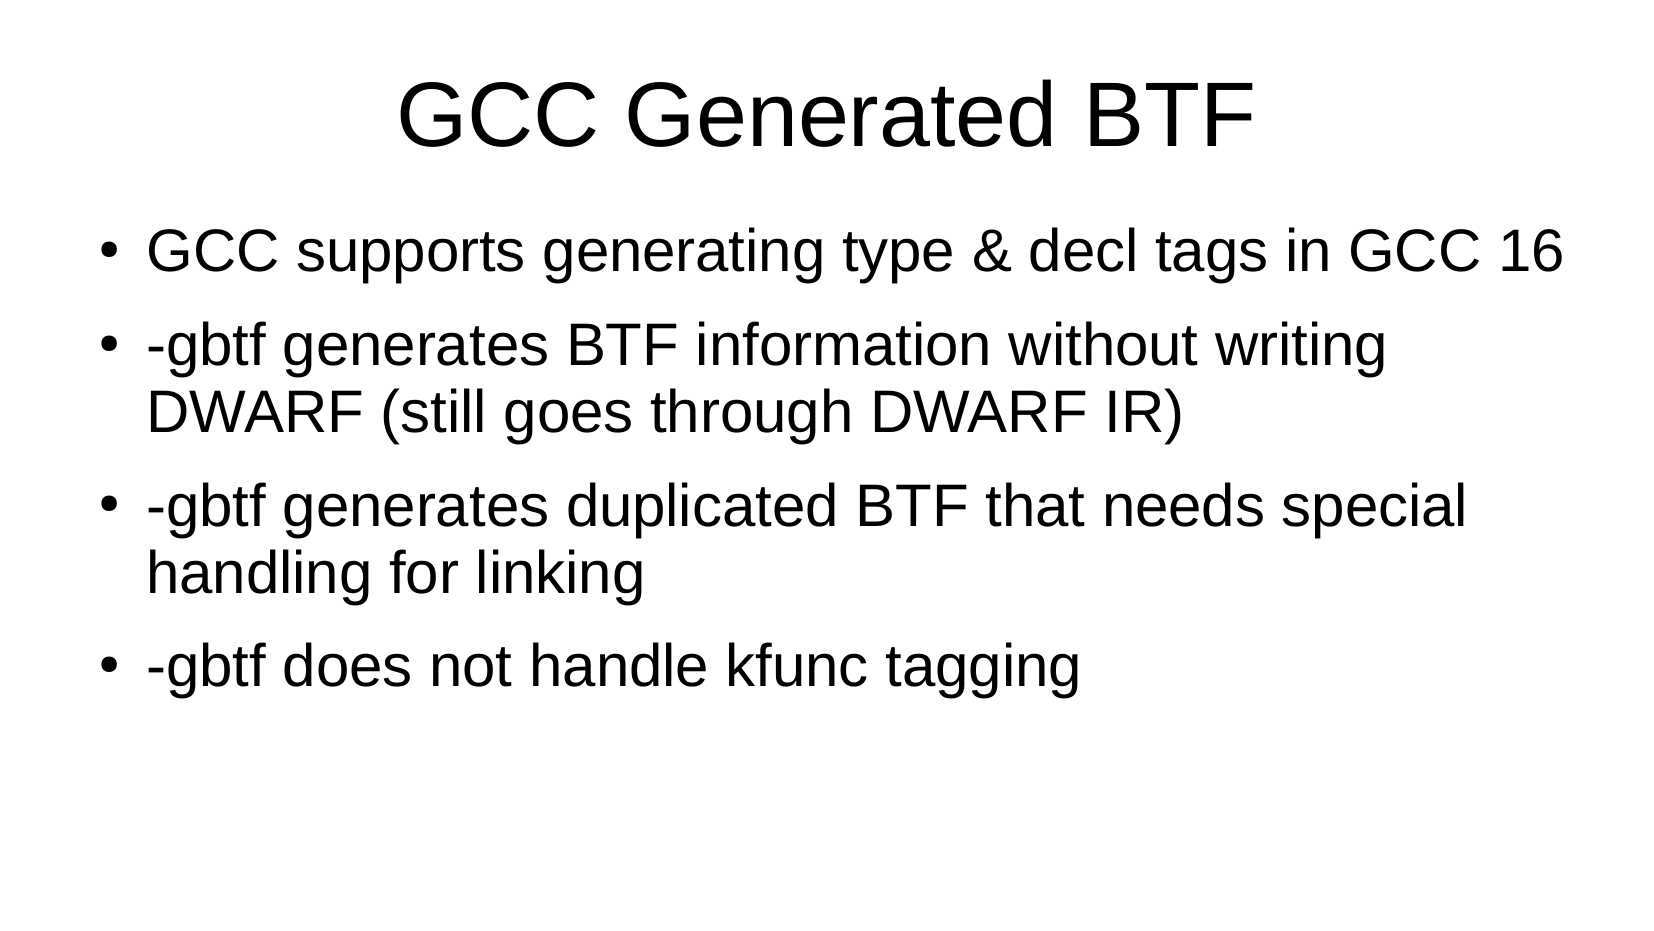

# GCC Generated BTF
GCC supports generating type & decl tags in GCC 16
-gbtf generates BTF information without writing DWARF (still goes through DWARF IR)
-gbtf generates duplicated BTF that needs special handling for linking
-gbtf does not handle kfunc tagging